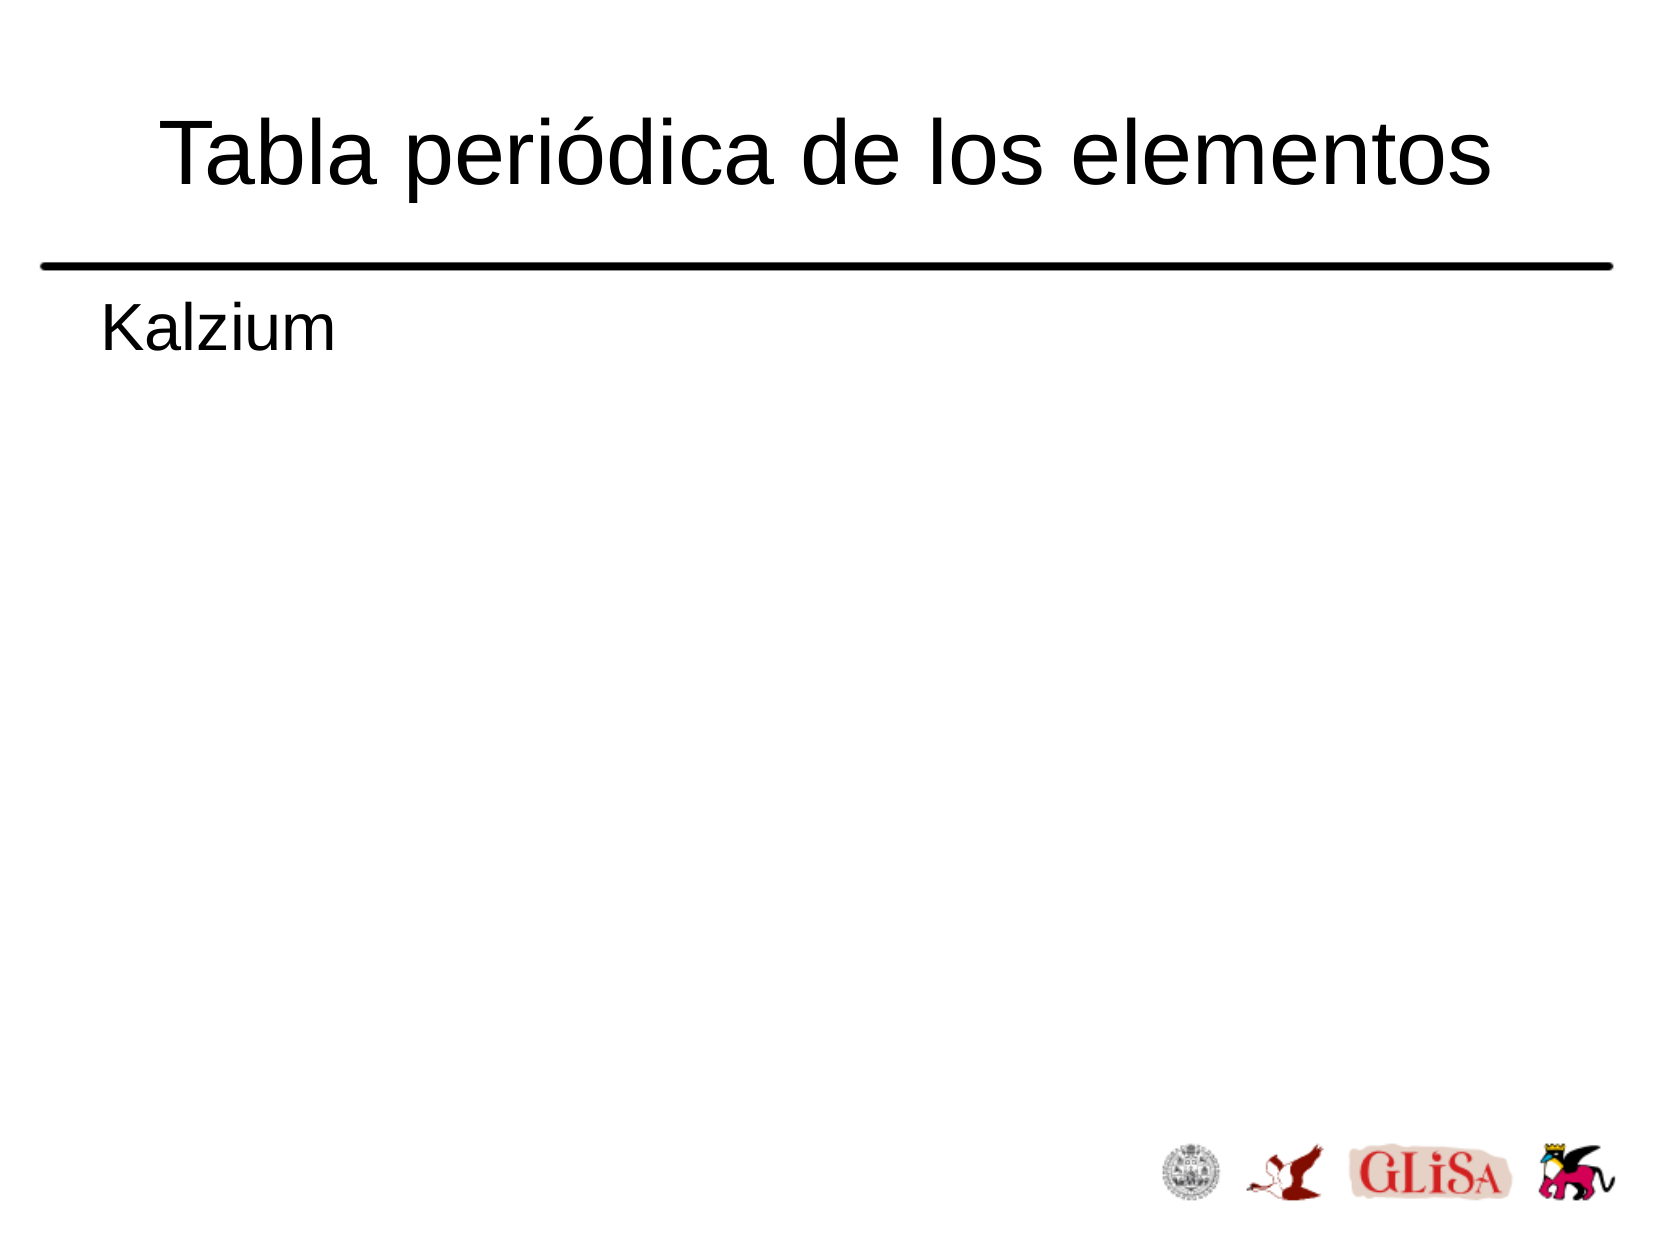

# Tabla periódica de los elementos
Kalzium